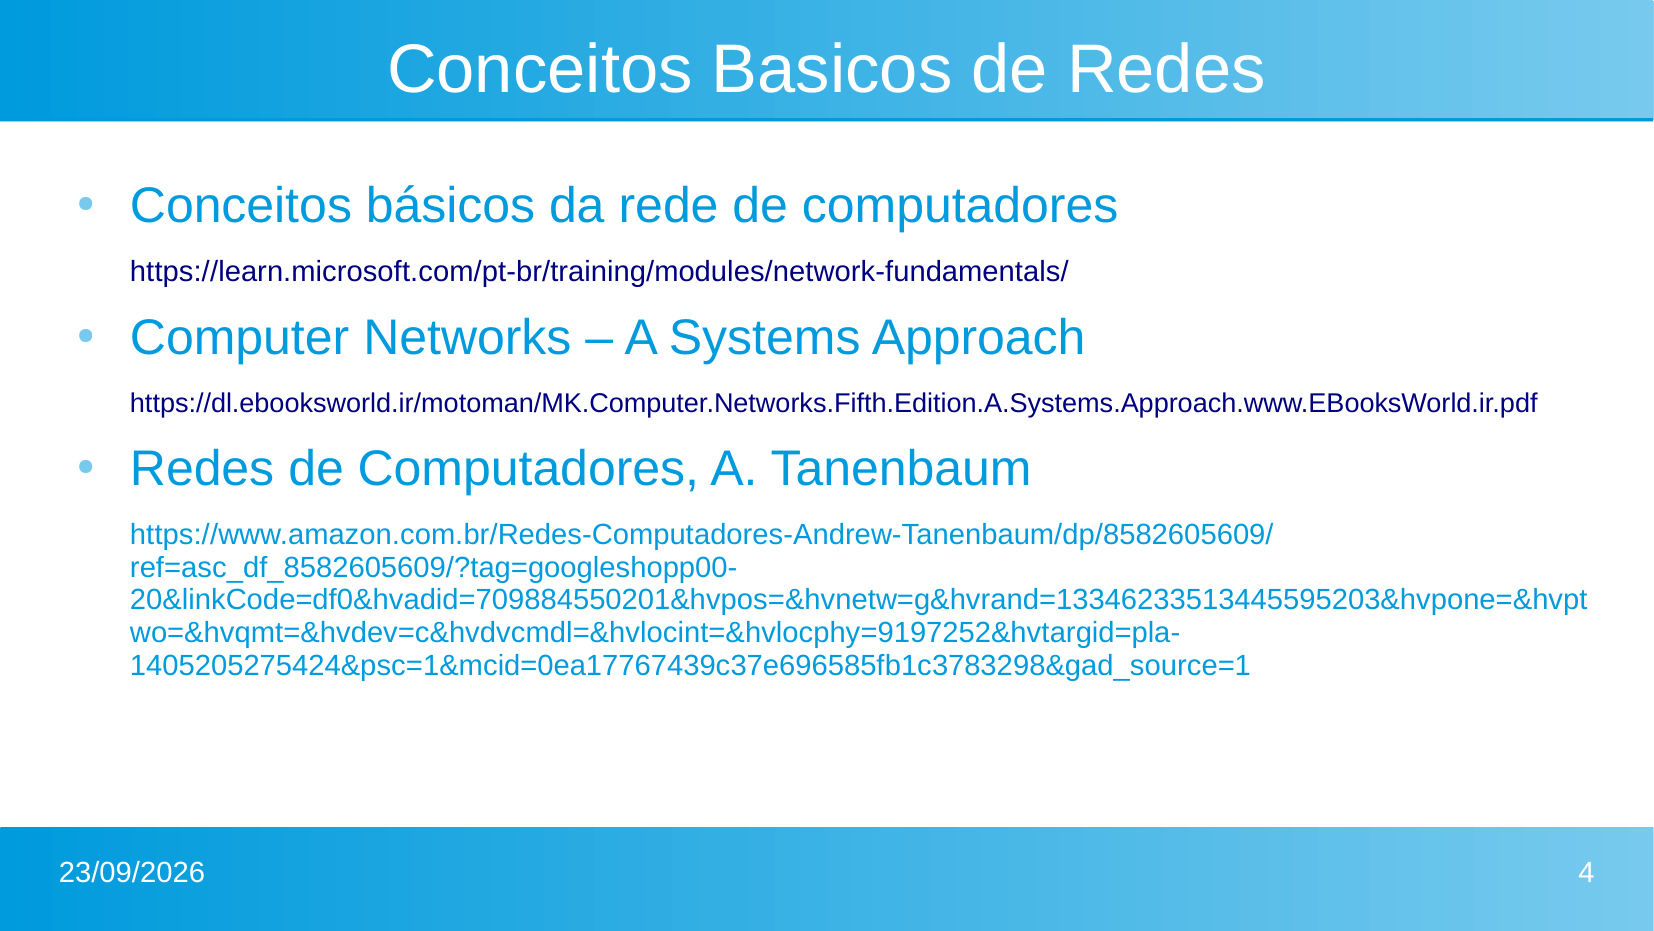

# Conceitos Basicos de Redes
Conceitos básicos da rede de computadores
https://learn.microsoft.com/pt-br/training/modules/network-fundamentals/
Computer Networks – A Systems Approach
https://dl.ebooksworld.ir/motoman/MK.Computer.Networks.Fifth.Edition.A.Systems.Approach.www.EBooksWorld.ir.pdf
Redes de Computadores, A. Tanenbaum
https://www.amazon.com.br/Redes-Computadores-Andrew-Tanenbaum/dp/8582605609/ref=asc_df_8582605609/?tag=googleshopp00-20&linkCode=df0&hvadid=709884550201&hvpos=&hvnetw=g&hvrand=13346233513445595203&hvpone=&hvptwo=&hvqmt=&hvdev=c&hvdvcmdl=&hvlocint=&hvlocphy=9197252&hvtargid=pla-1405205275424&psc=1&mcid=0ea17767439c37e696585fb1c3783298&gad_source=1
4